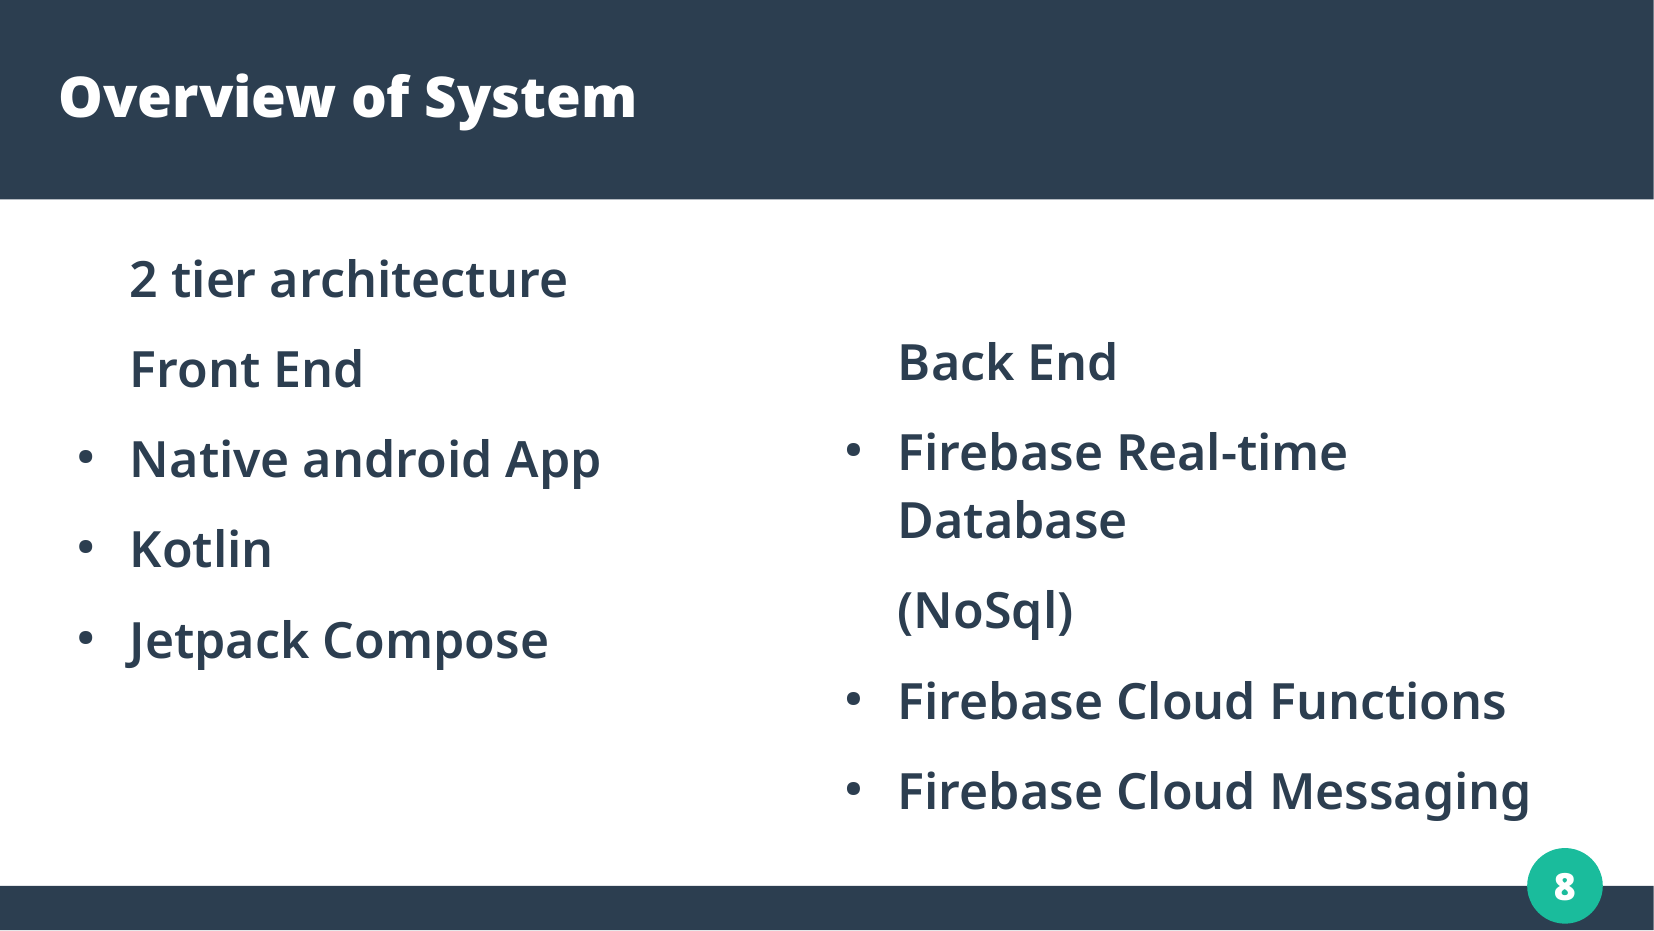

# Overview of System
Back End
Firebase Real-time Database
(NoSql)
Firebase Cloud Functions
Firebase Cloud Messaging
2 tier architecture
Front End
Native android App
Kotlin
Jetpack Compose